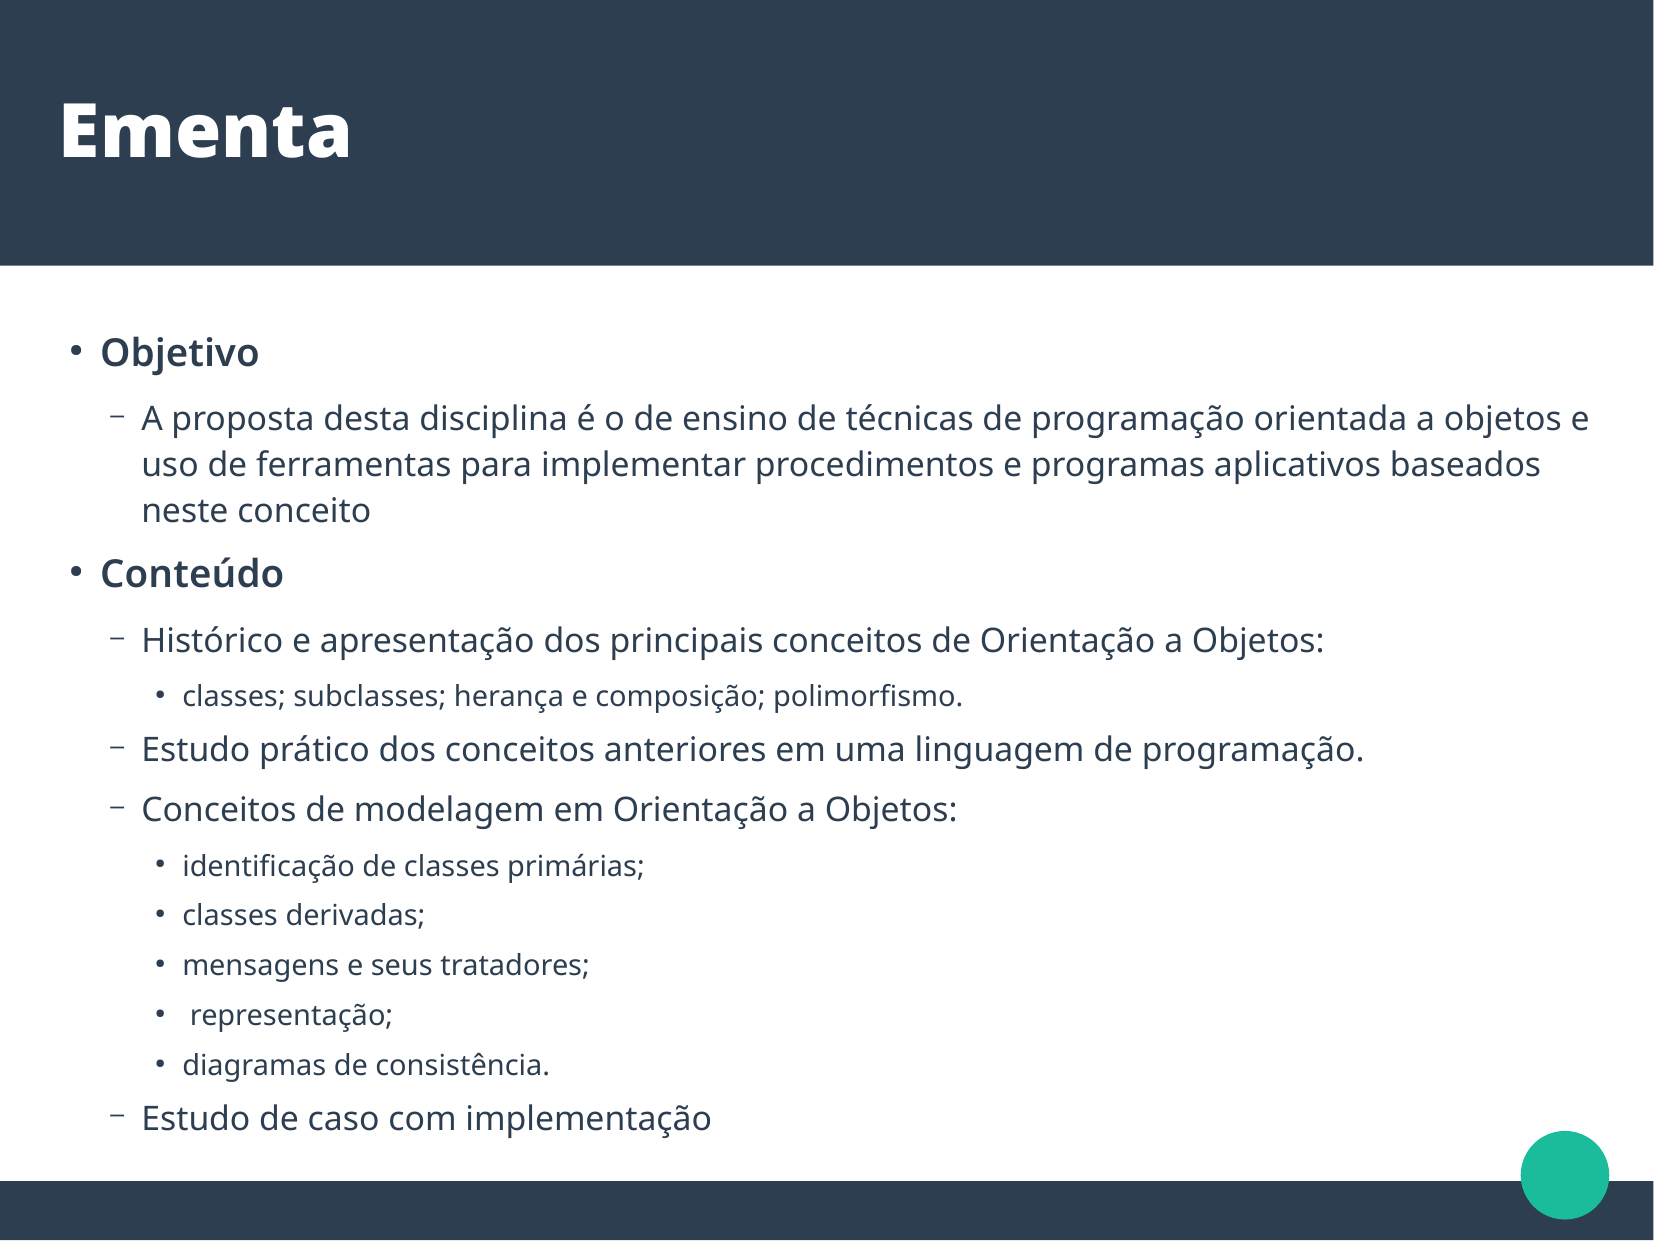

# Ementa
Objetivo
A proposta desta disciplina é o de ensino de técnicas de programação orientada a objetos e uso de ferramentas para implementar procedimentos e programas aplicativos baseados neste conceito
Conteúdo
Histórico e apresentação dos principais conceitos de Orientação a Objetos:
classes; subclasses; herança e composição; polimorfismo.
Estudo prático dos conceitos anteriores em uma linguagem de programação.
Conceitos de modelagem em Orientação a Objetos:
identificação de classes primárias;
classes derivadas;
mensagens e seus tratadores;
 representação;
diagramas de consistência.
Estudo de caso com implementação